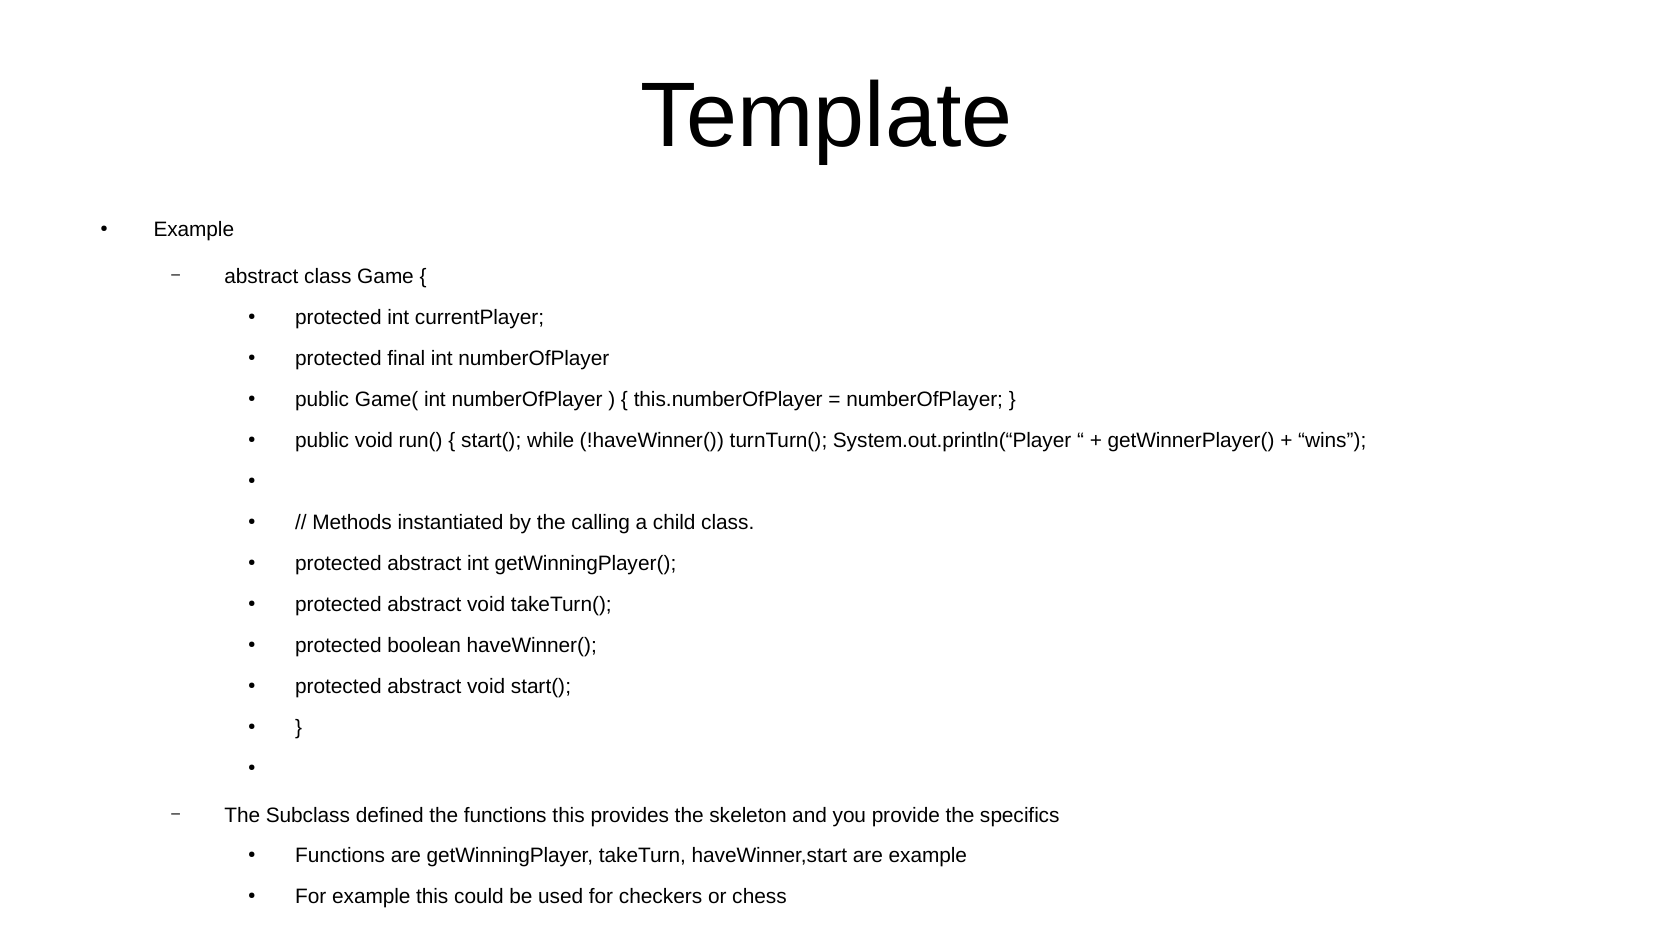

# Template
Example
abstract class Game {
protected int currentPlayer;
protected final int numberOfPlayer
public Game( int numberOfPlayer ) { this.numberOfPlayer = numberOfPlayer; }
public void run() { start(); while (!haveWinner()) turnTurn(); System.out.println(“Player “ + getWinnerPlayer() + “wins”);
// Methods instantiated by the calling a child class.
protected abstract int getWinningPlayer();
protected abstract void takeTurn();
protected boolean haveWinner();
protected abstract void start();
}
The Subclass defined the functions this provides the skeleton and you provide the specifics
Functions are getWinningPlayer, takeTurn, haveWinner,start are example
For example this could be used for checkers or chess